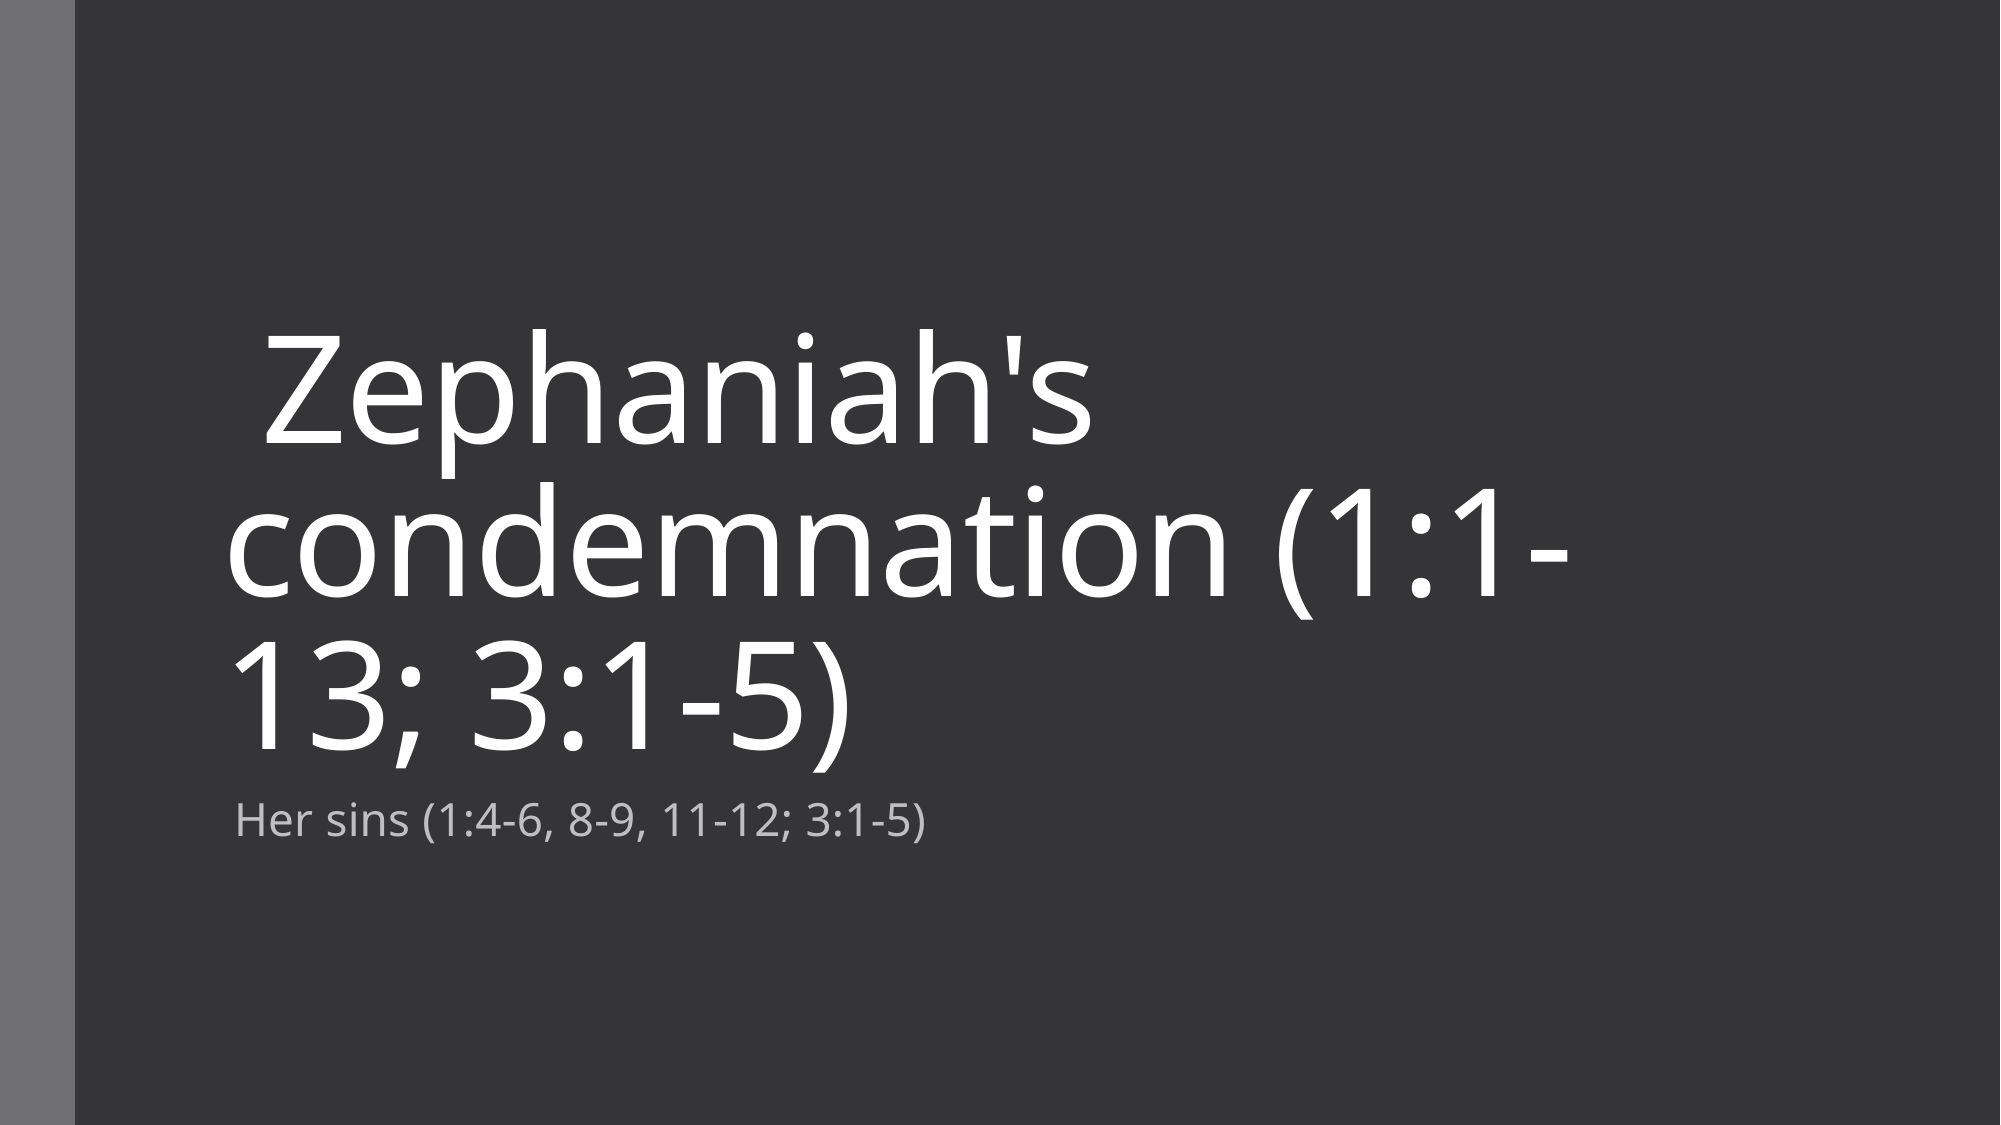

# Zephaniah's condemnation (1:1-13; 3:1-5)
 Her sins (1:4-6, 8-9, 11-12; 3:1-5)